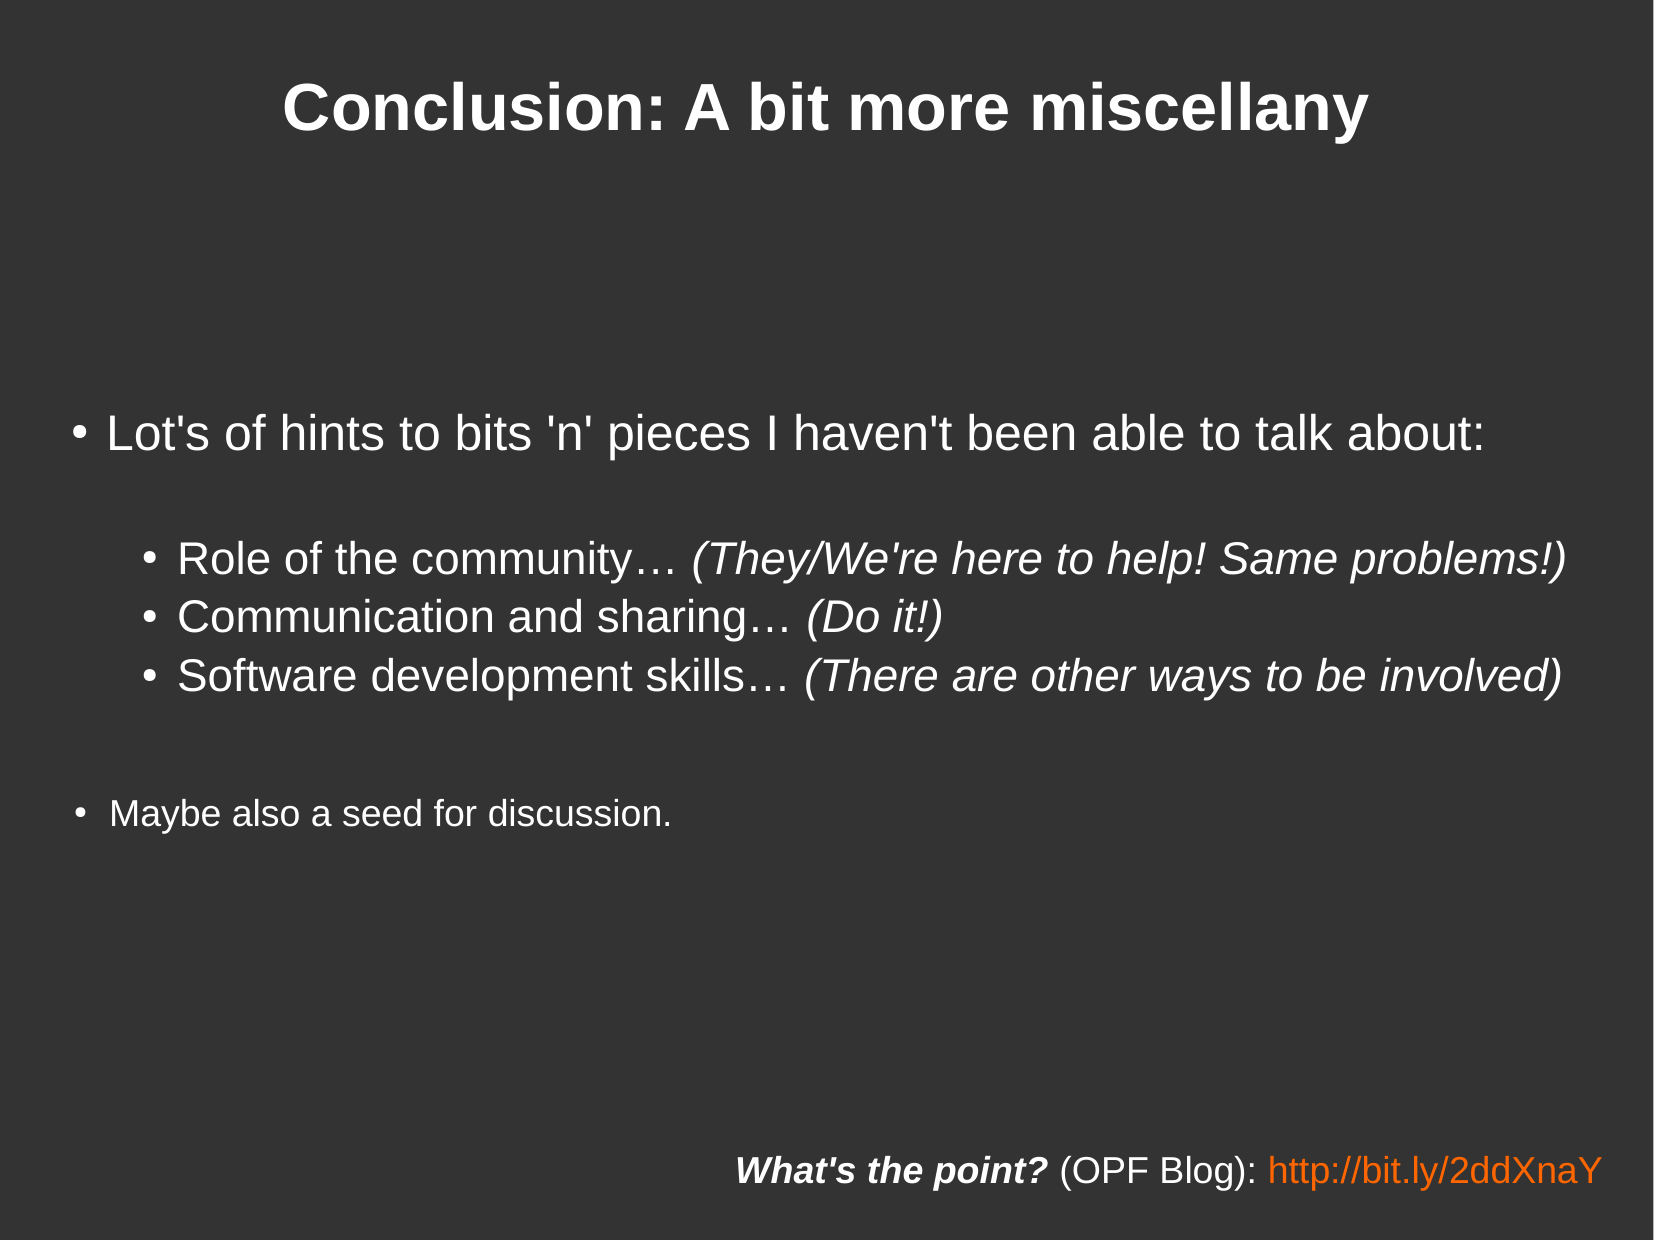

# Conclusion: A bit more miscellany
Lot's of hints to bits 'n' pieces I haven't been able to talk about:
Role of the community… (They/We're here to help! Same problems!)
Communication and sharing… (Do it!)
Software development skills… (There are other ways to be involved)
Maybe also a seed for discussion.
What's the point? (OPF Blog): http://bit.ly/2ddXnaY